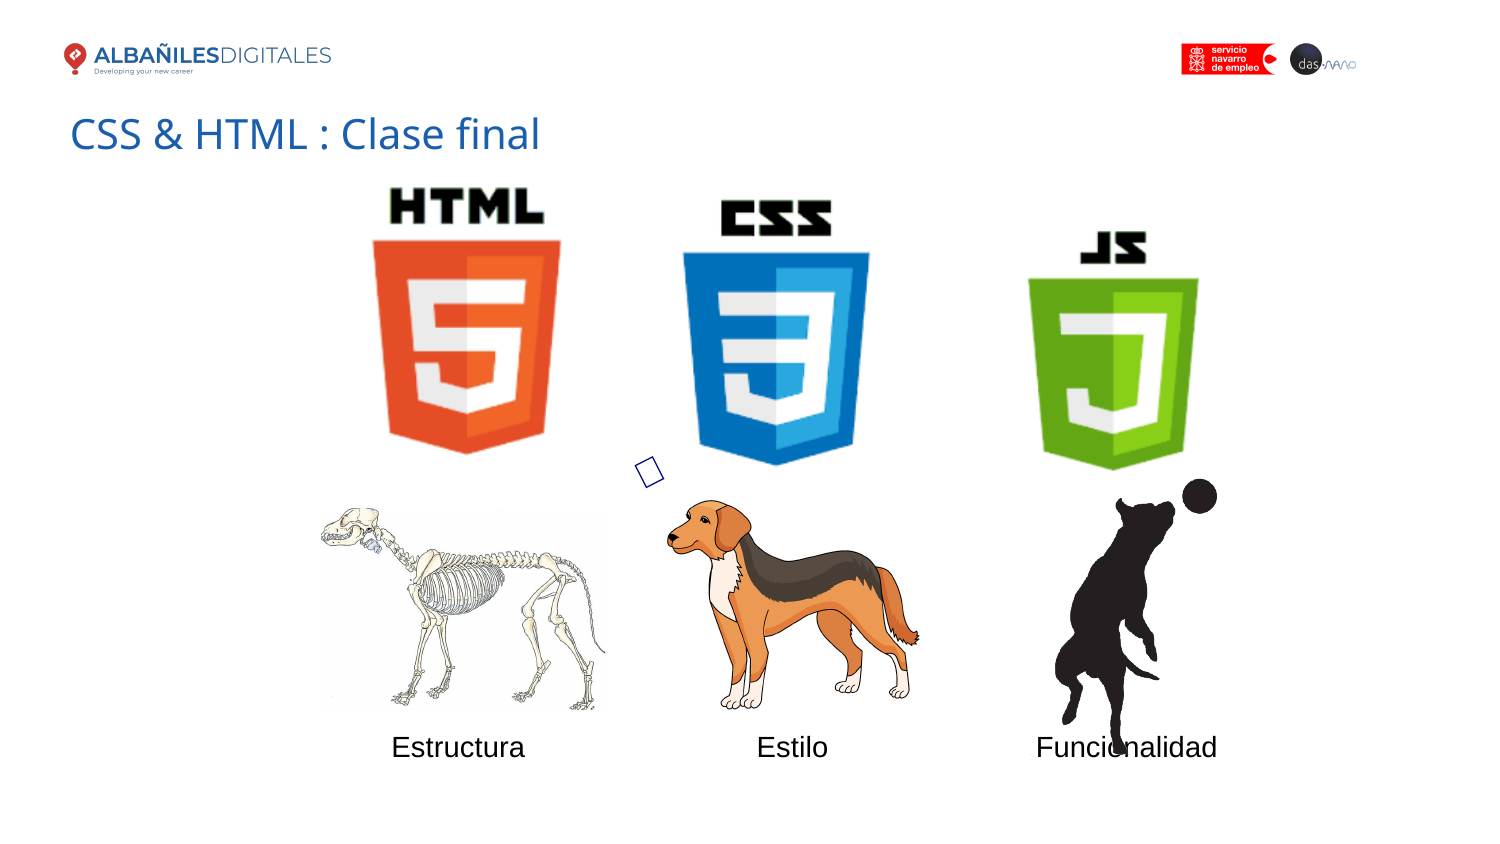

CSS & HTML : Clase final
🎩
Estructura
Estilo
Funcionalidad